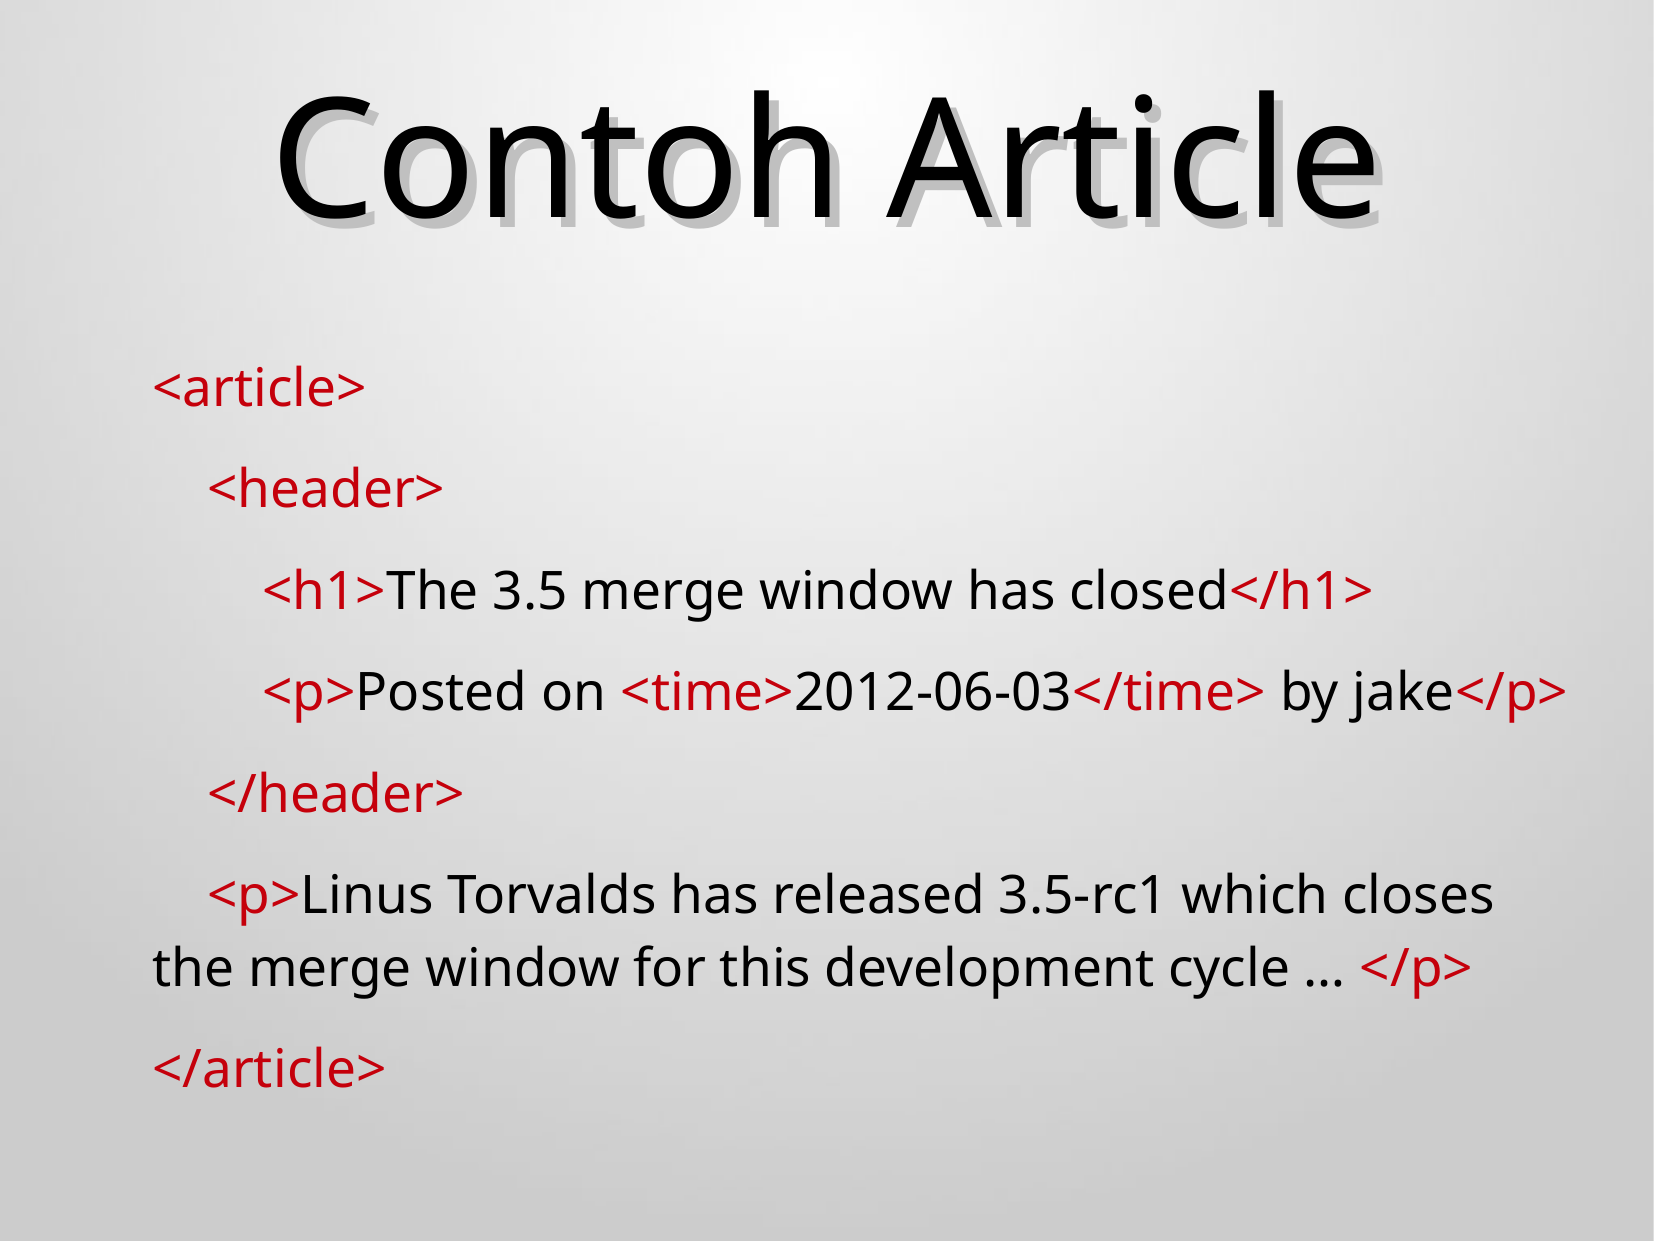

# Contoh Article
<article>
 <header>
 <h1>The 3.5 merge window has closed</h1>
 <p>Posted on <time>2012-06-03</time> by jake</p>
 </header>
 <p>Linus Torvalds has released 3.5-rc1 which closes the merge window for this development cycle … </p>
</article>